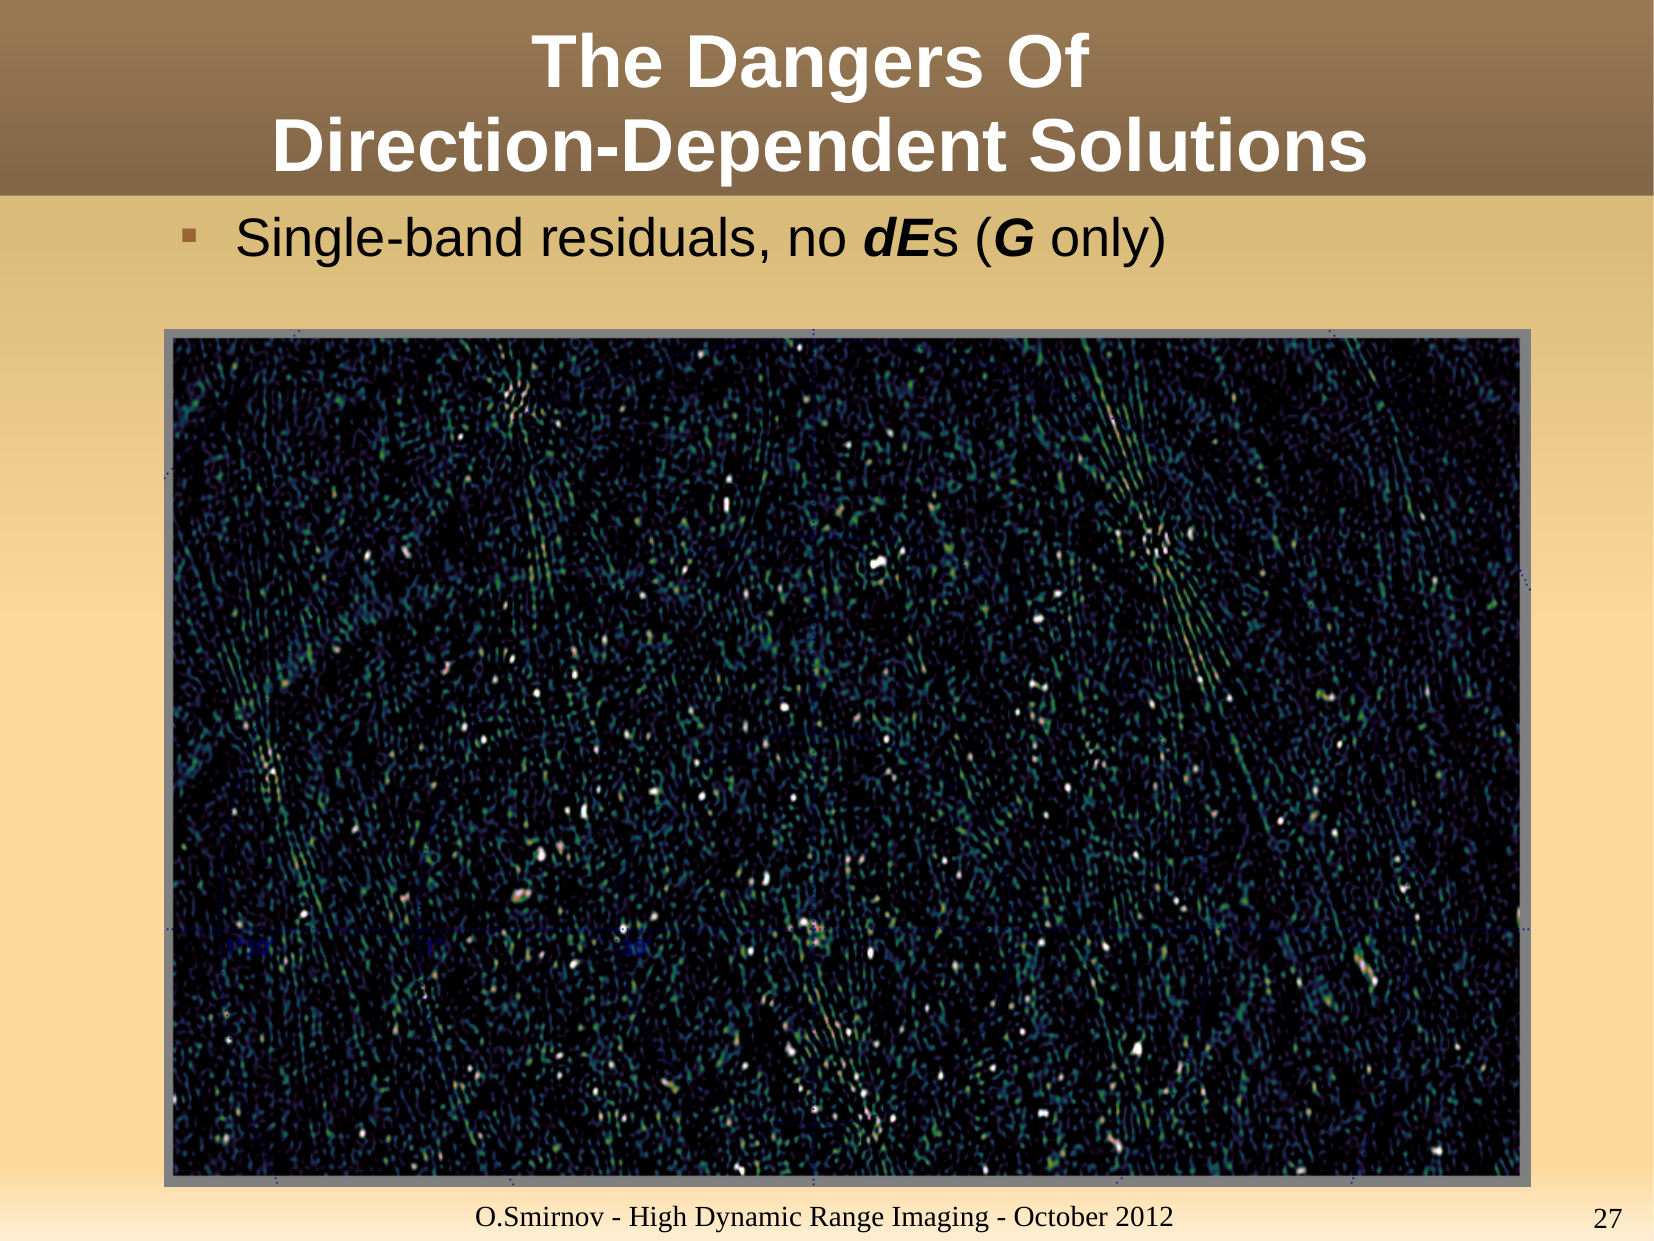

# The Dangers Of Direction-Dependent Solutions
Single-band residuals, no dEs (G only)
O.Smirnov - High Dynamic Range Imaging - October 2012
27